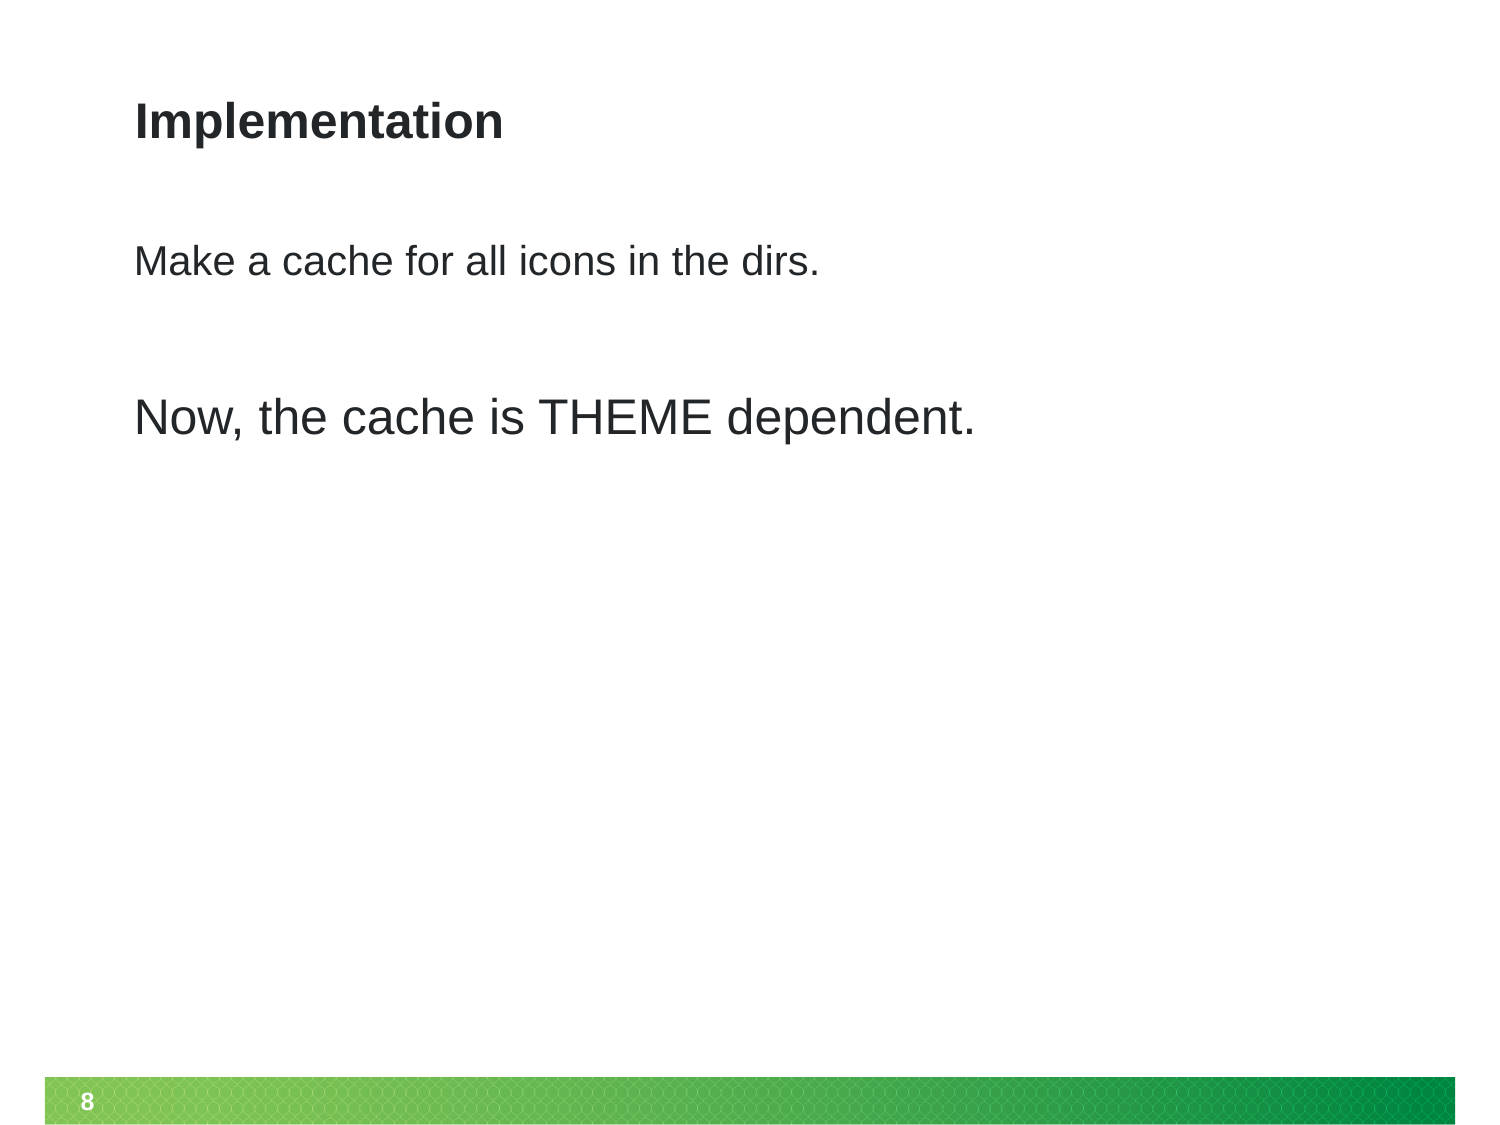

# Implementation
Make a cache for all icons in the dirs.
Now, the cache is THEME dependent.